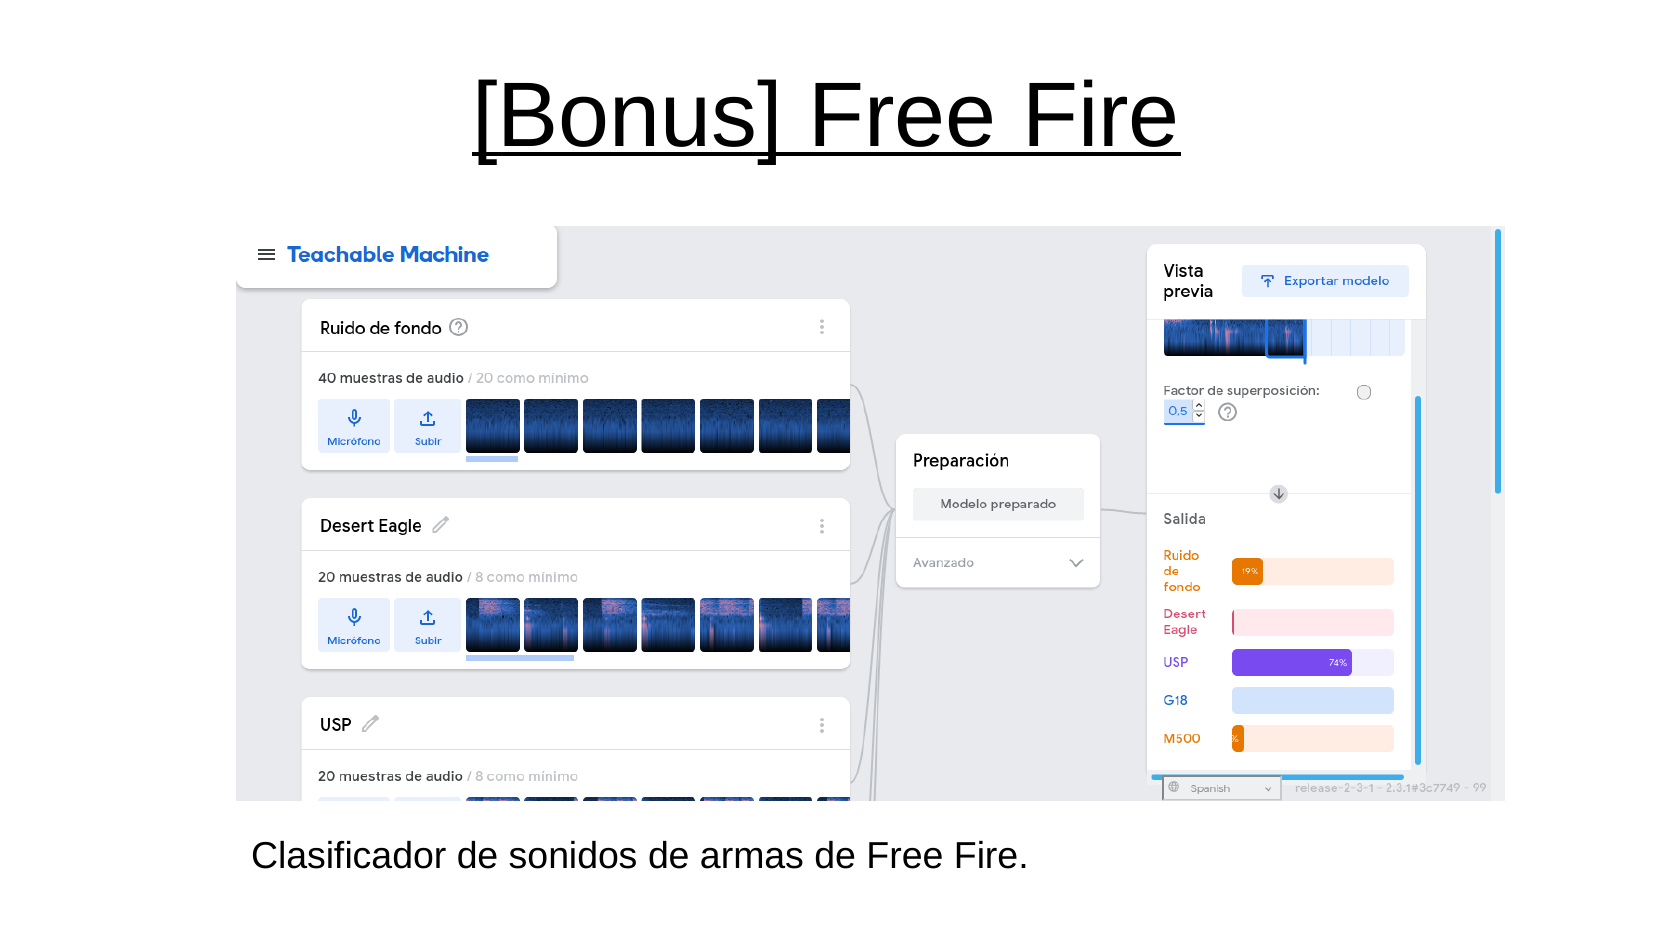

# [Bonus] Free Fire
Clasificador de sonidos de armas de Free Fire.